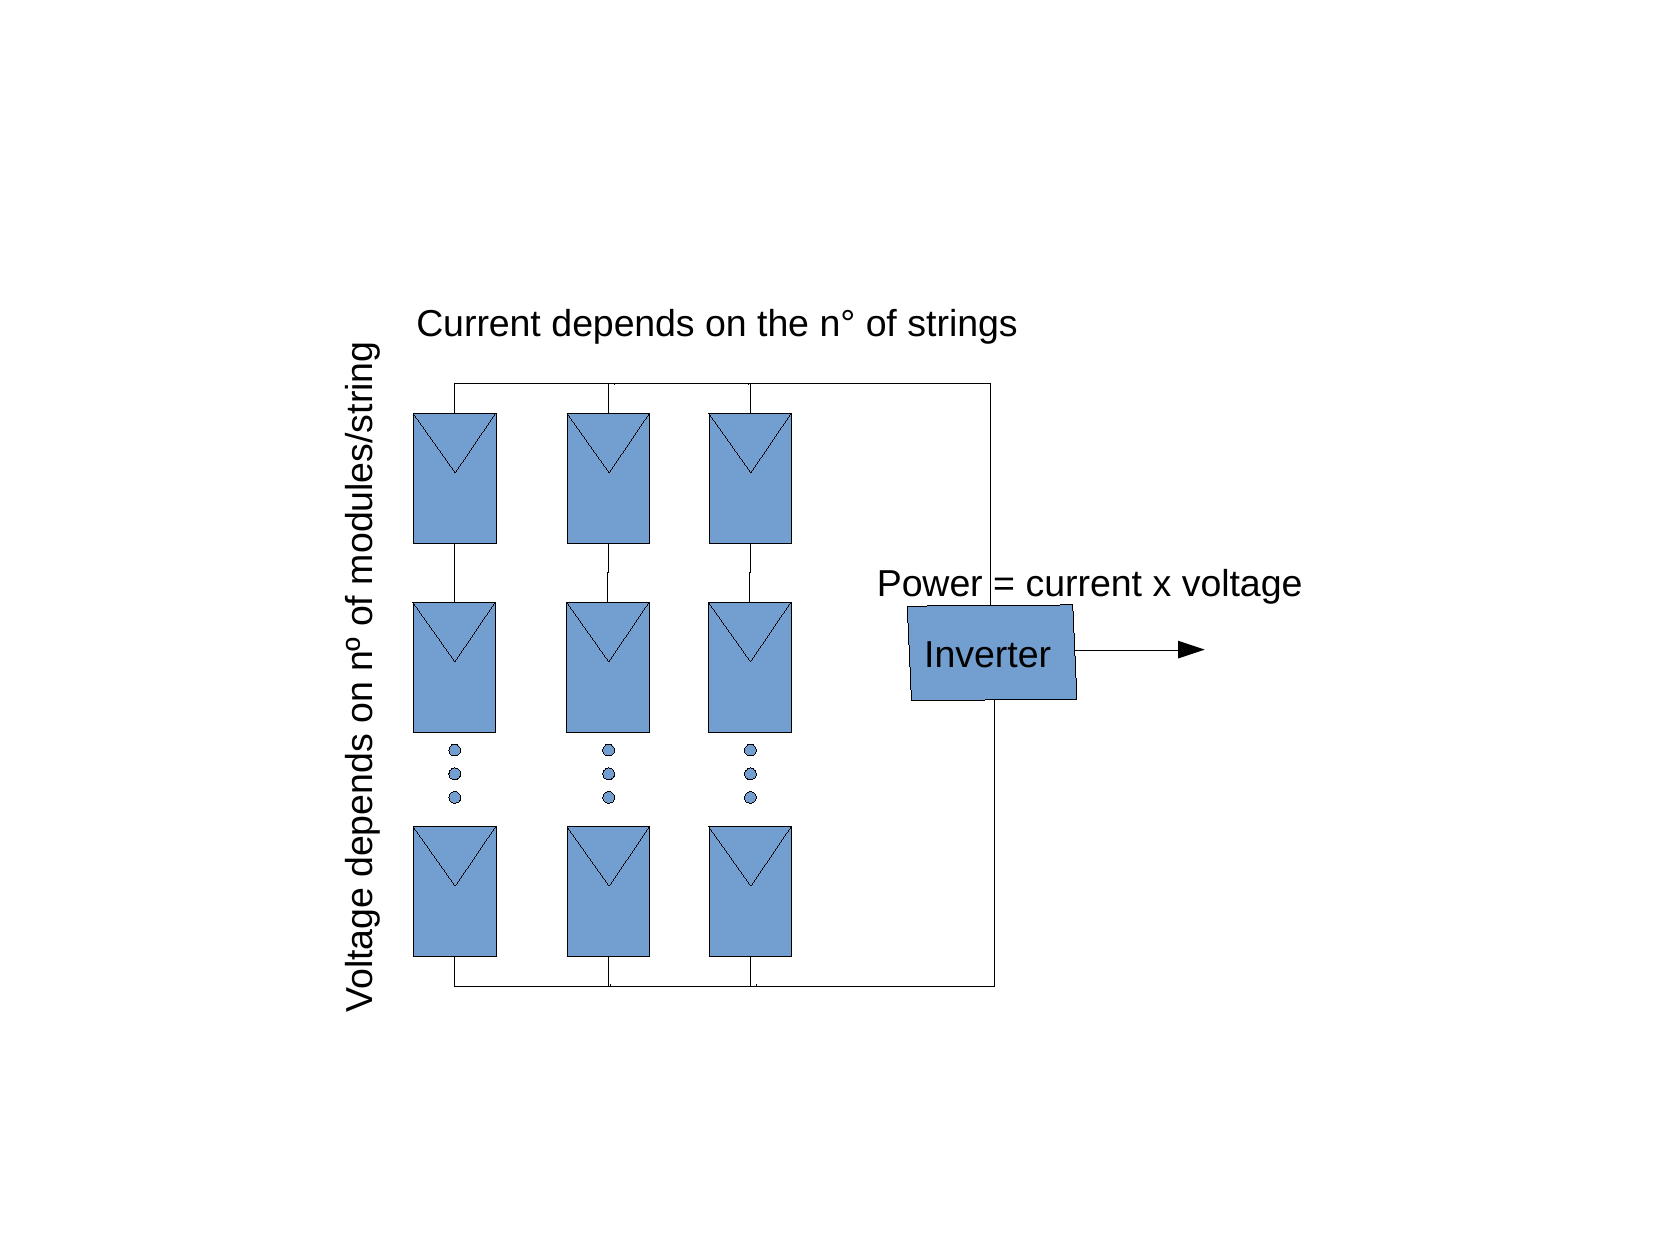

#
Current depends on the n° of strings
Power = current x voltage
Voltage depends on nº of modules/string
Inverter